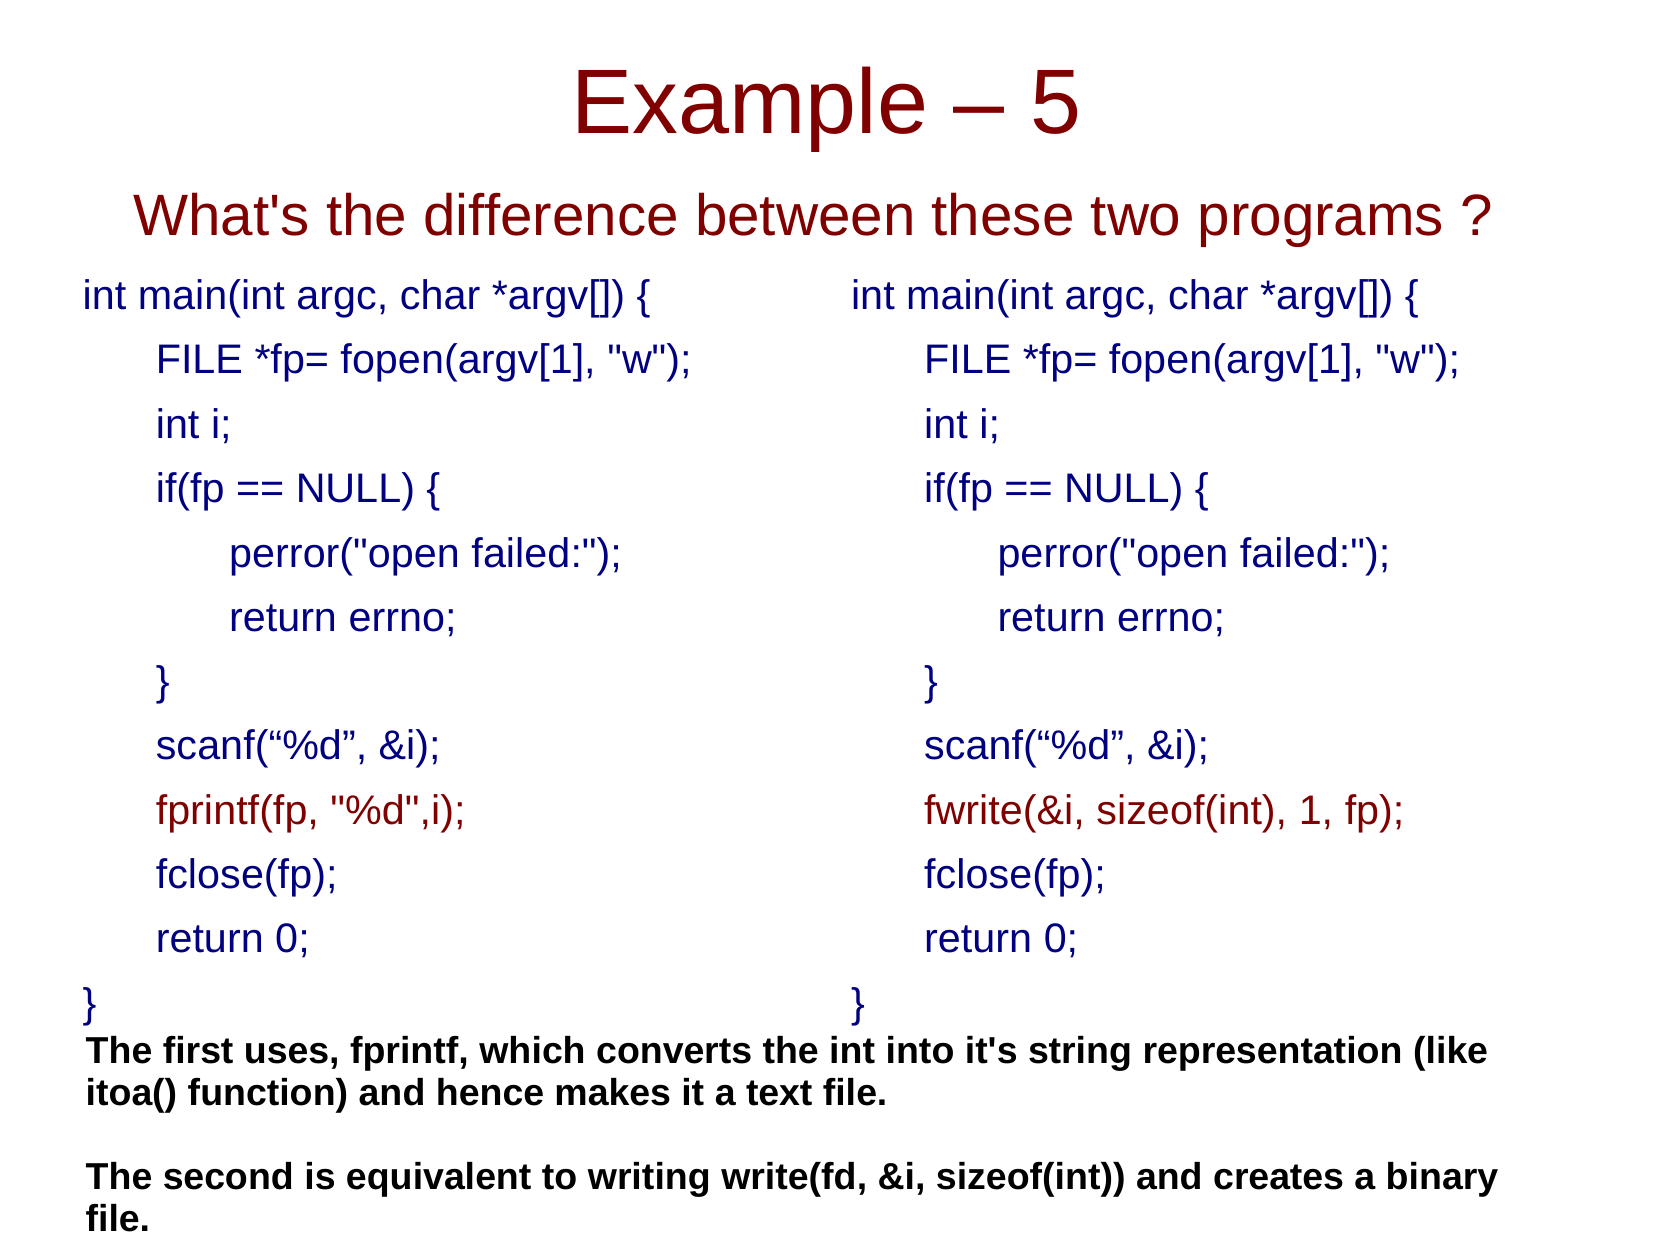

# Example – 5 What's the difference between these two programs ?
int main(int argc, char *argv[]) {
FILE *fp= fopen(argv[1], "w");
int i;
if(fp == NULL) {
perror("open failed:");
return errno;
}
scanf(“%d”, &i);
fprintf(fp, "%d",i);
fclose(fp);
return 0;
}
int main(int argc, char *argv[]) {
FILE *fp= fopen(argv[1], "w");
int i;
if(fp == NULL) {
perror("open failed:");
return errno;
}
scanf(“%d”, &i);
fwrite(&i, sizeof(int), 1, fp);
fclose(fp);
return 0;
}
The first uses, fprintf, which converts the int into it's string representation (like itoa() function) and hence makes it a text file.
The second is equivalent to writing write(fd, &i, sizeof(int)) and creates a binary file.